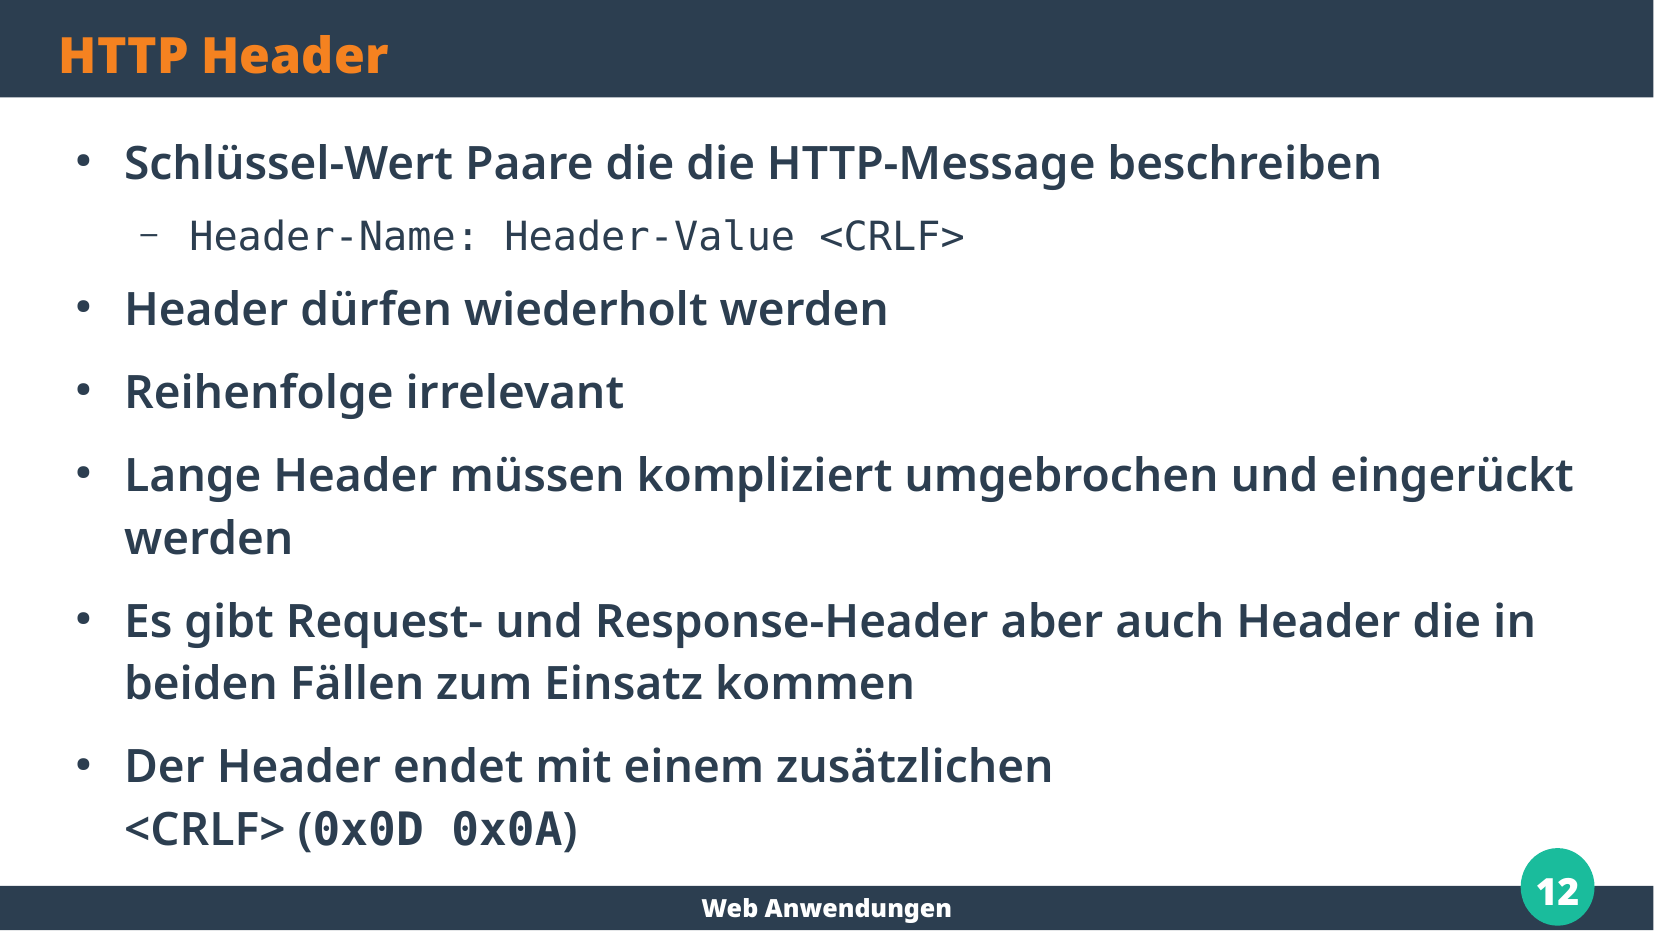

# HTTP Header
Schlüssel-Wert Paare die die HTTP-Message beschreiben
Header-Name: Header-Value <CRLF>
Header dürfen wiederholt werden
Reihenfolge irrelevant
Lange Header müssen kompliziert umgebrochen und eingerückt werden
Es gibt Request- und Response-Header aber auch Header die in beiden Fällen zum Einsatz kommen
Der Header endet mit einem zusätzlichen
<CRLF> (0x0D 0x0A)
12